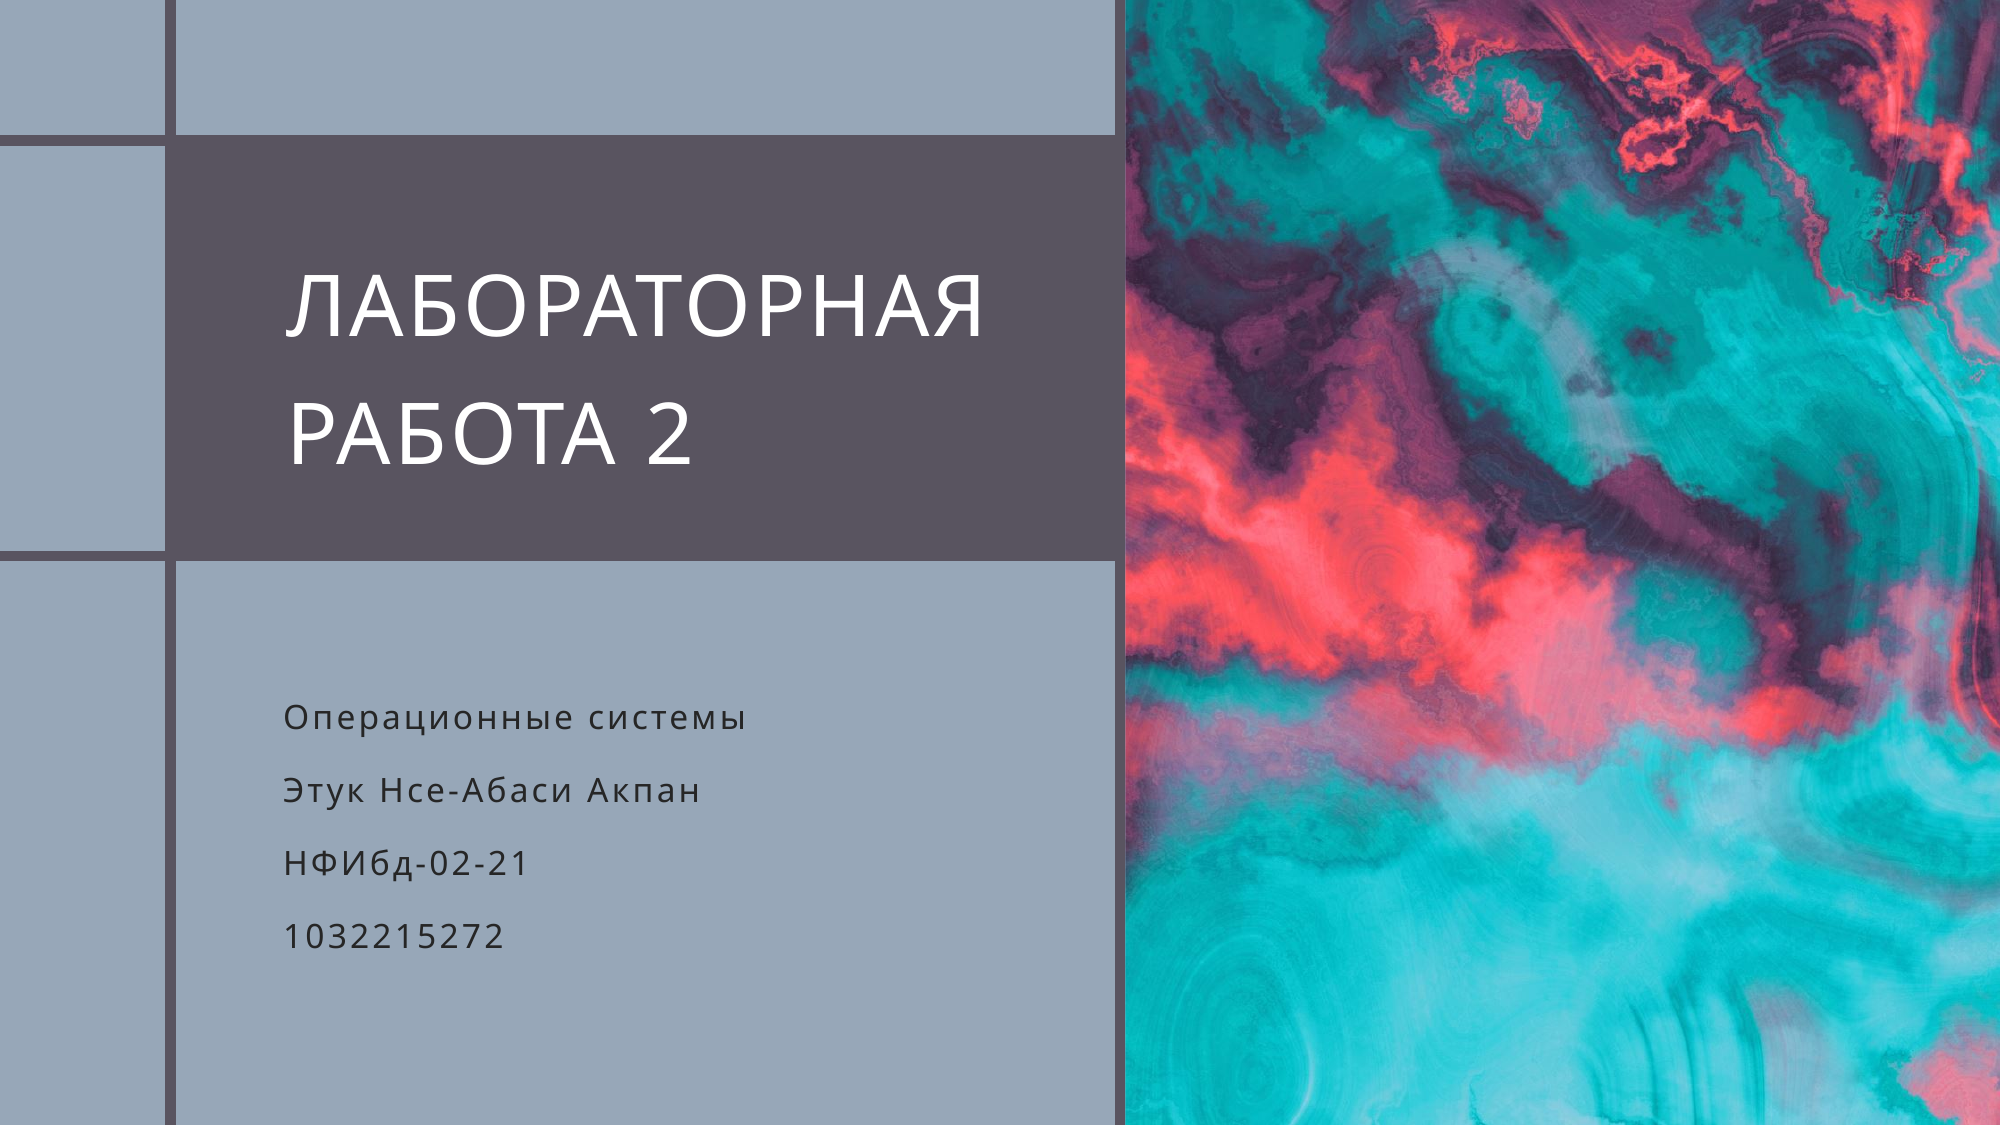

# ЛАБОРАТОРНАЯ РАБОТА 2
Операционные системы
Этук Нсе-Абаси Акпан
НФИбд-02-21
1032215272